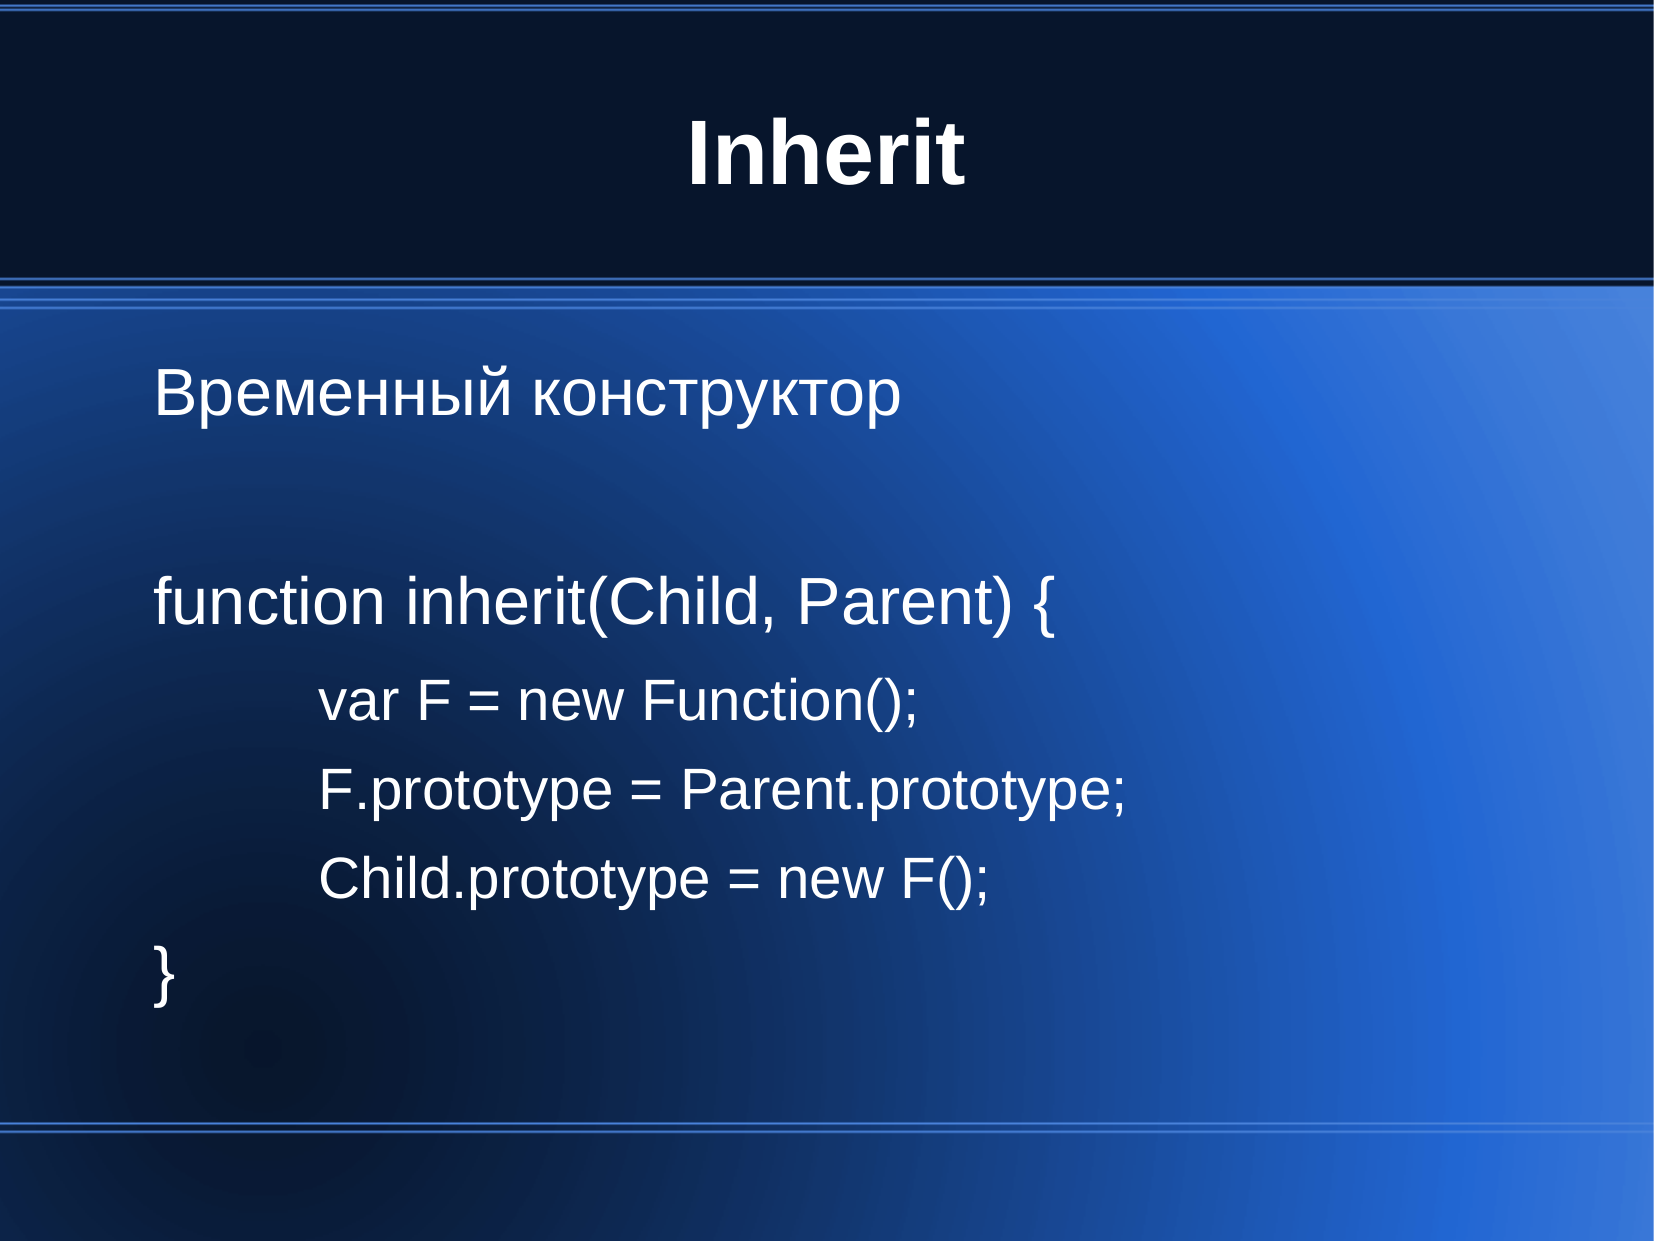

# Inherit
Временный конструктор
function inherit(Child, Parent) {
var F = new Function();
F.prototype = Parent.prototype;
Child.prototype = new F();
}